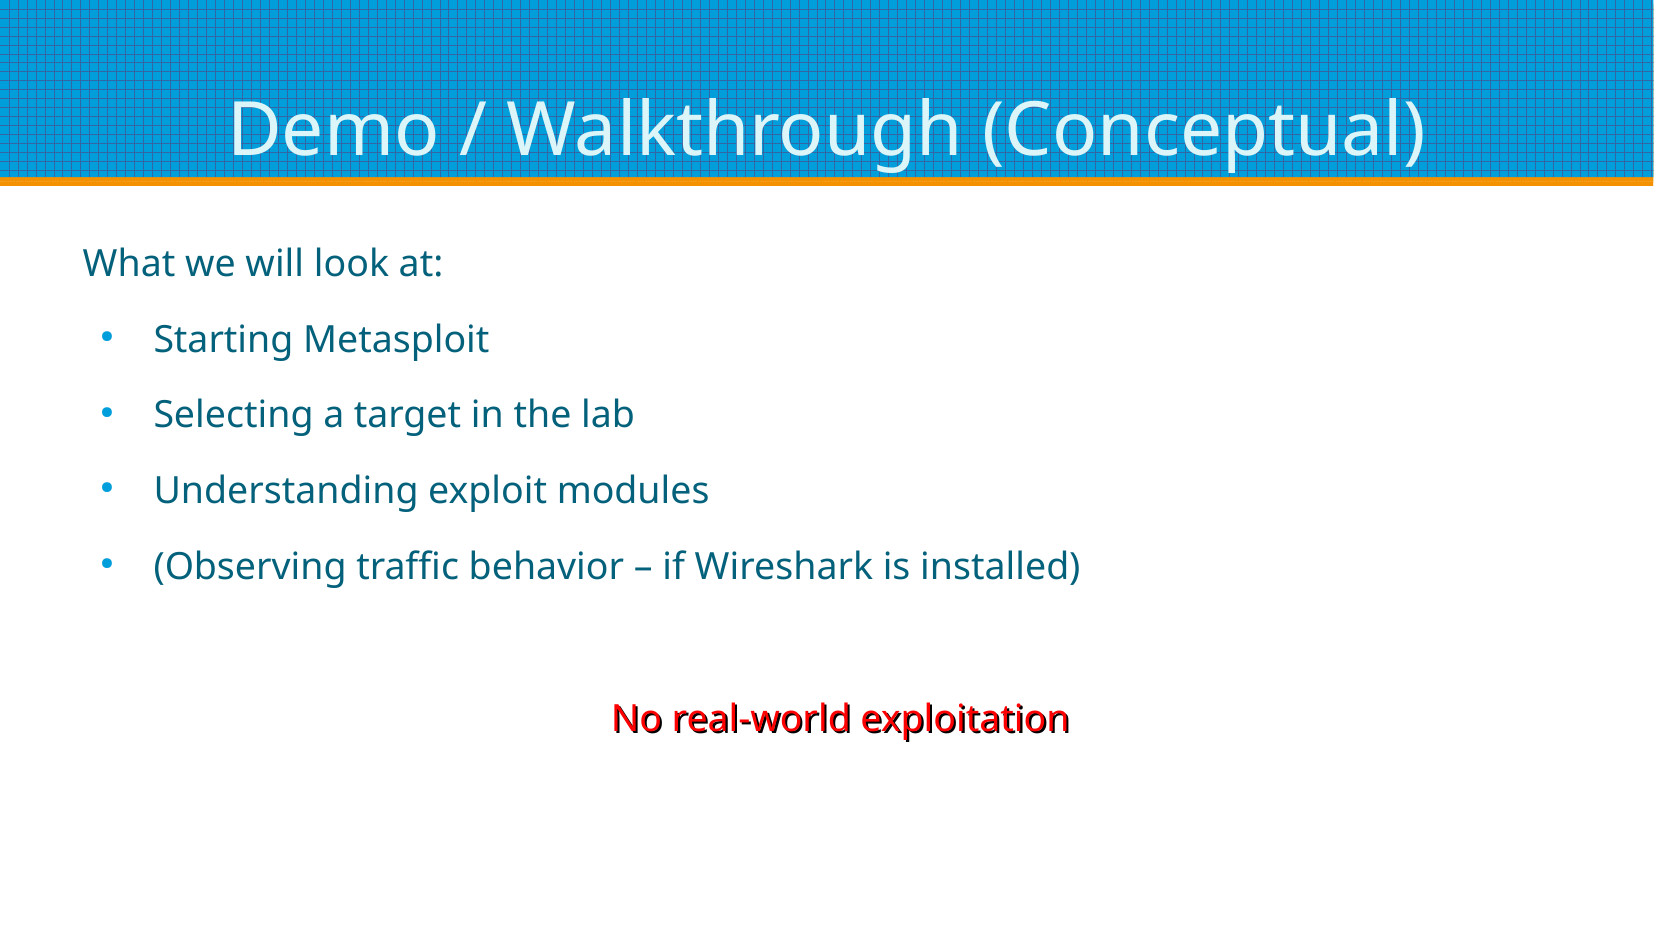

# Demo / Walkthrough (Conceptual)
What we will look at:
Starting Metasploit
Selecting a target in the lab
Understanding exploit modules
(Observing traffic behavior – if Wireshark is installed)
 No real-world exploitation